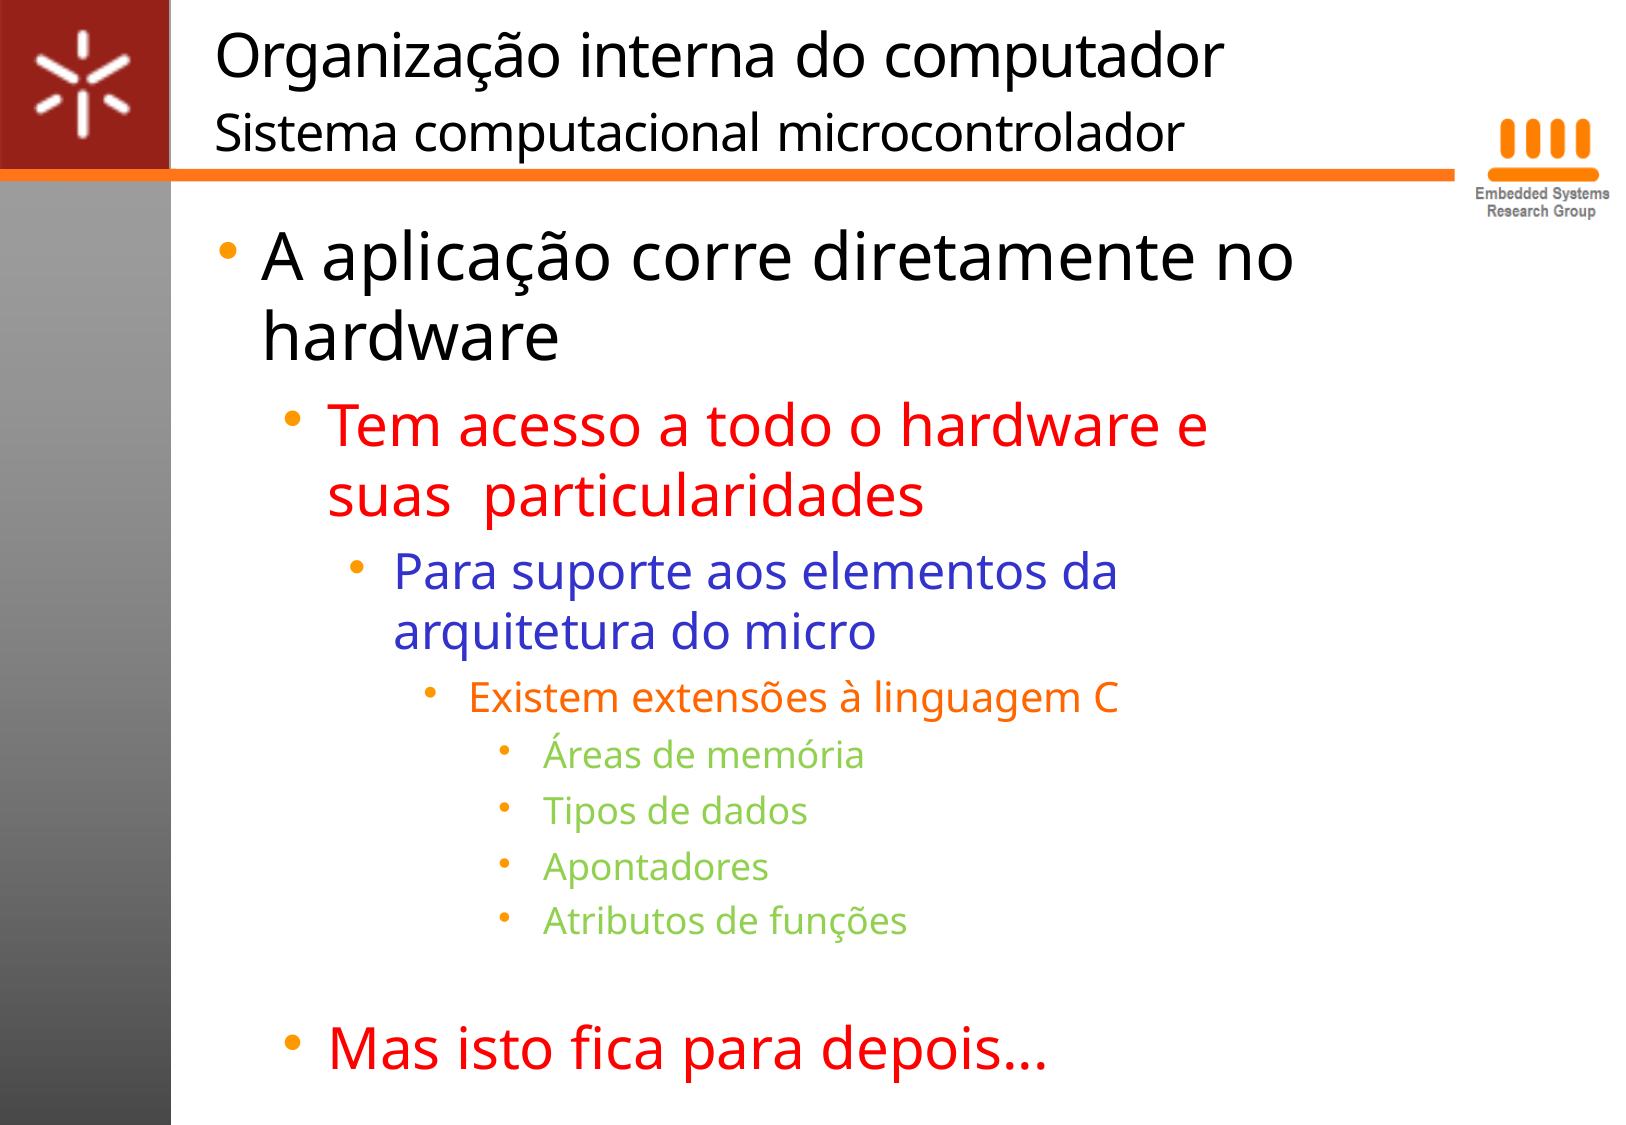

# Organização interna do computador Sistema computacional microcontrolador
A aplicação corre diretamente no hardware
Tem acesso a todo o hardware e suas particularidades
Para suporte aos elementos da arquitetura do micro
Existem extensões à linguagem C
Áreas de memória
Tipos de dados
Apontadores
Atributos de funções
Mas isto fica para depois...